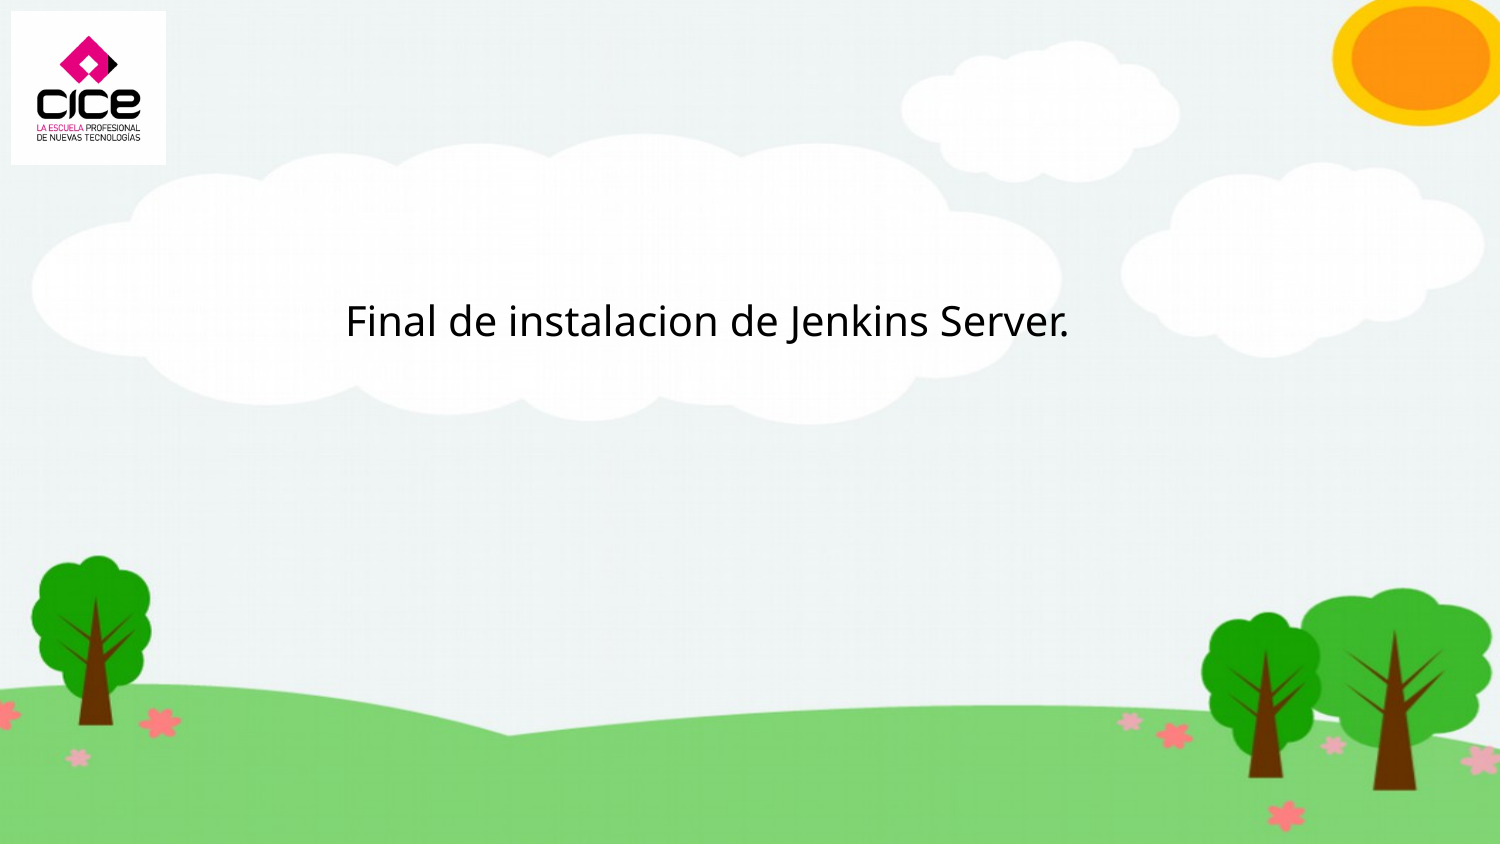

# Final de instalacion de Jenkins Server.